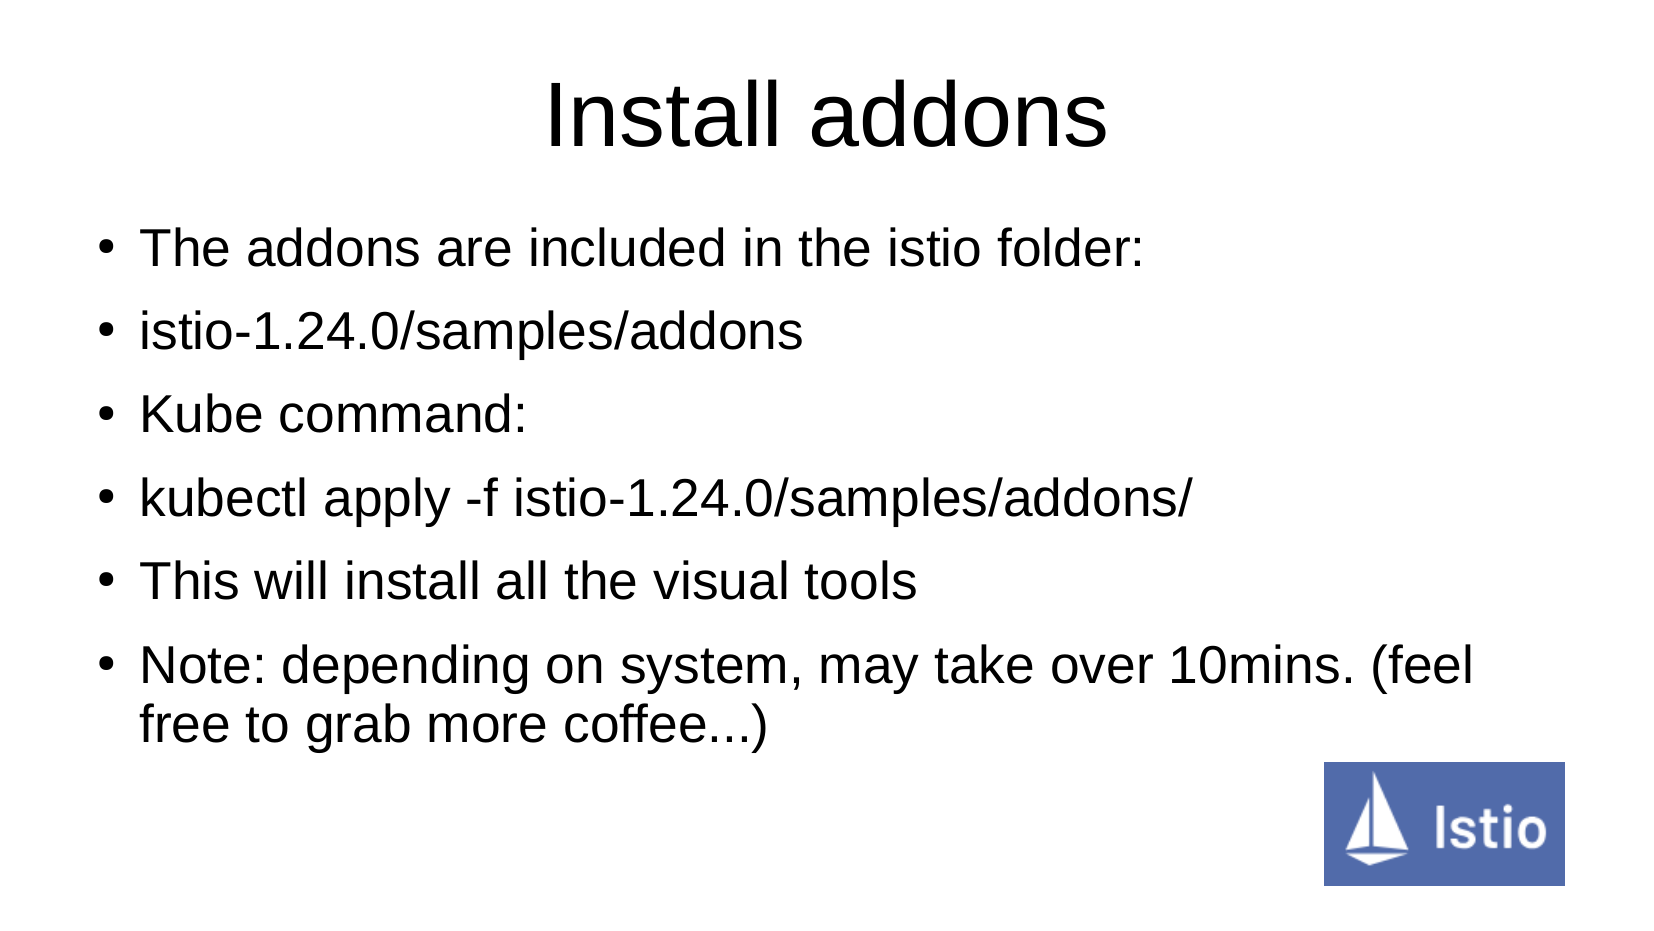

# Install addons
The addons are included in the istio folder:
istio-1.24.0/samples/addons
Kube command:
kubectl apply -f istio-1.24.0/samples/addons/
This will install all the visual tools
Note: depending on system, may take over 10mins. (feel free to grab more coffee...)